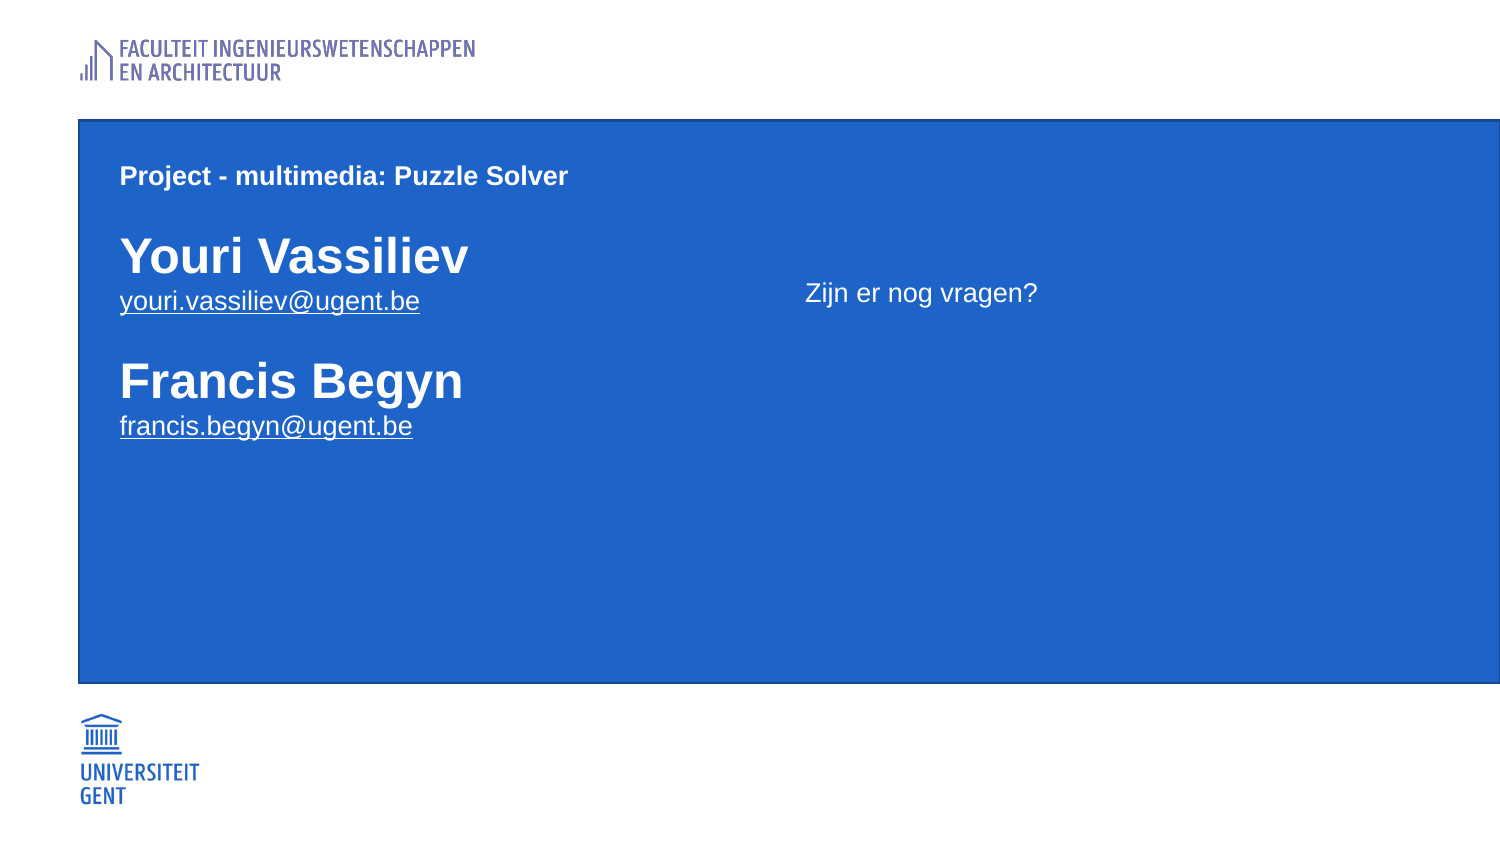

# Project - multimedia: Puzzle Solver Youri Vassiliev youri.vassiliev@ugent.be Francis Begyn francis.begyn@ugent.be
Zijn er nog vragen?